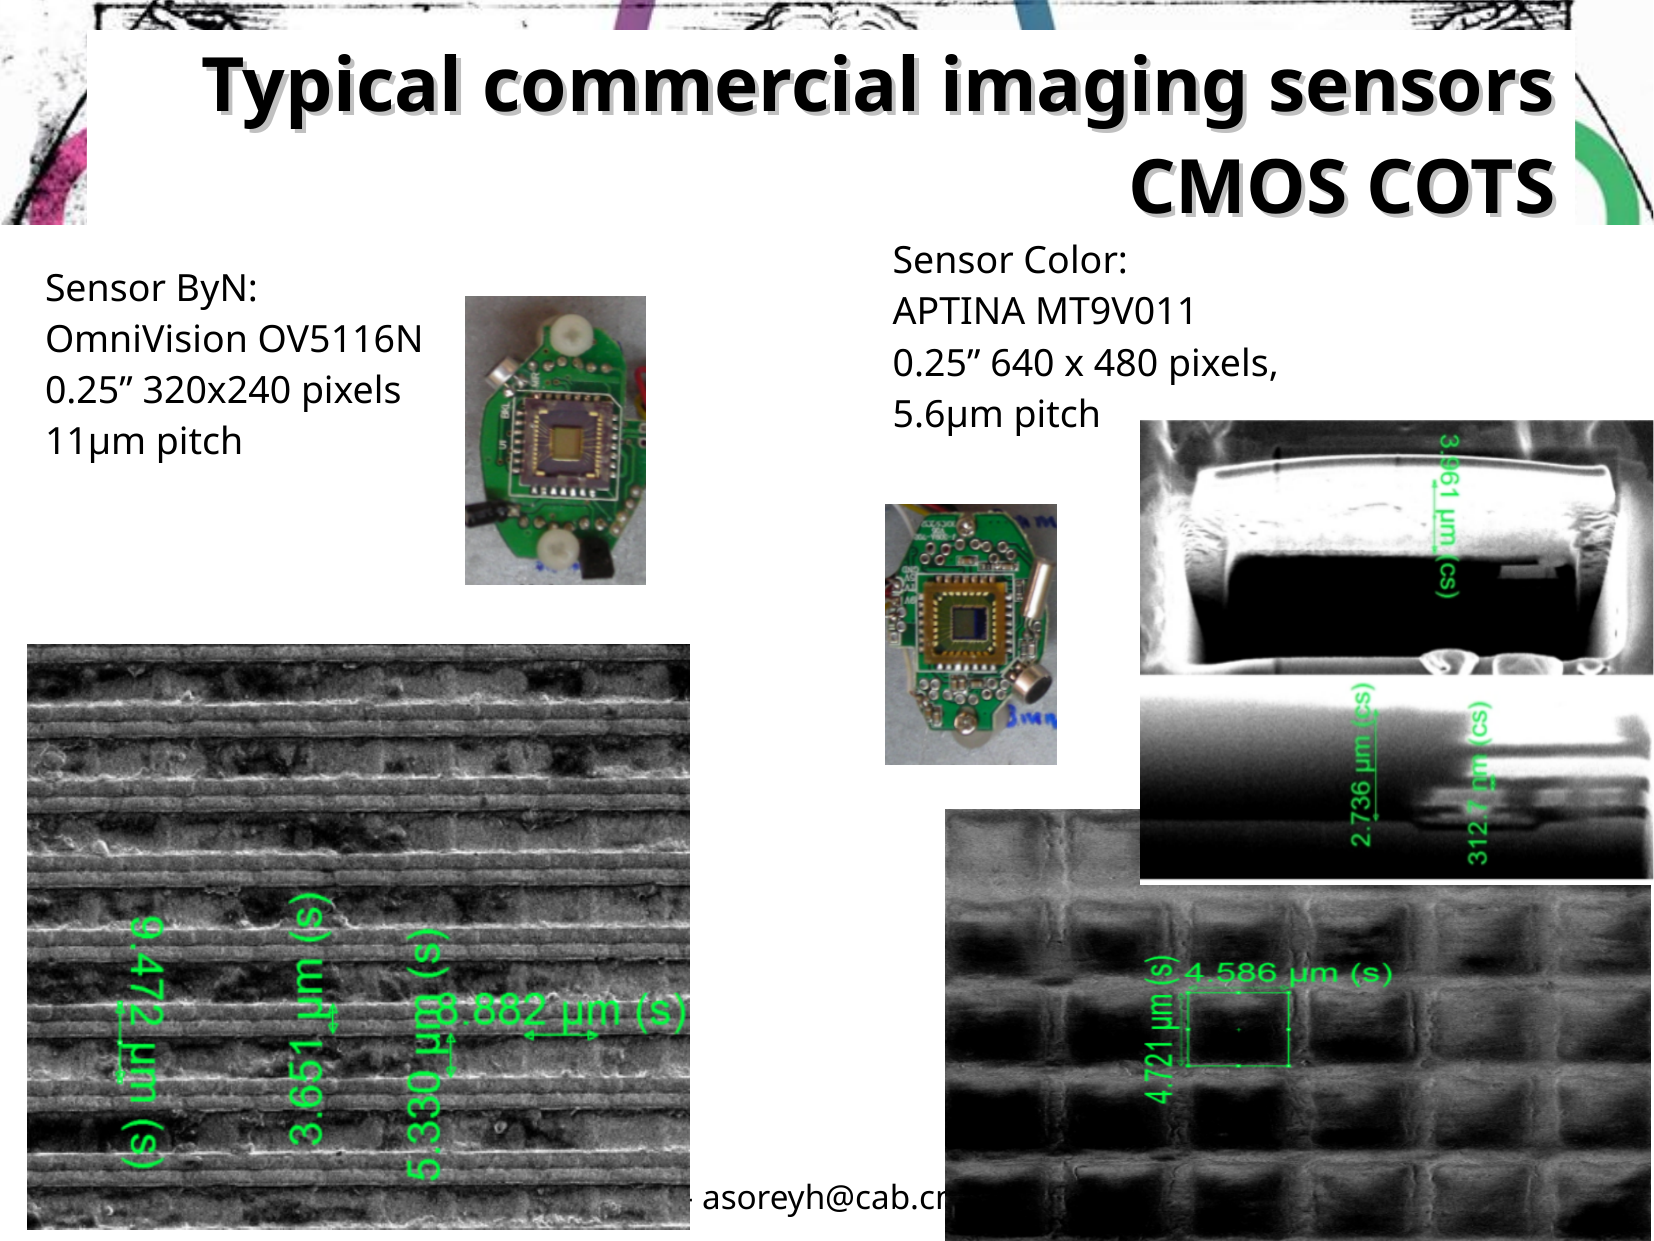

# Typical commercial imaging sensors CMOS COTS
Sensor Color:
APTINA MT9V011
0.25” 640 x 480 pixels,
5.6µm pitch
Sensor ByN:
OmniVision OV5116N
0.25” 320x240 pixels
11μm pitch
24/Oct/2016
H. Asorey - asoreyh@cab.cnea.gov.ar
50